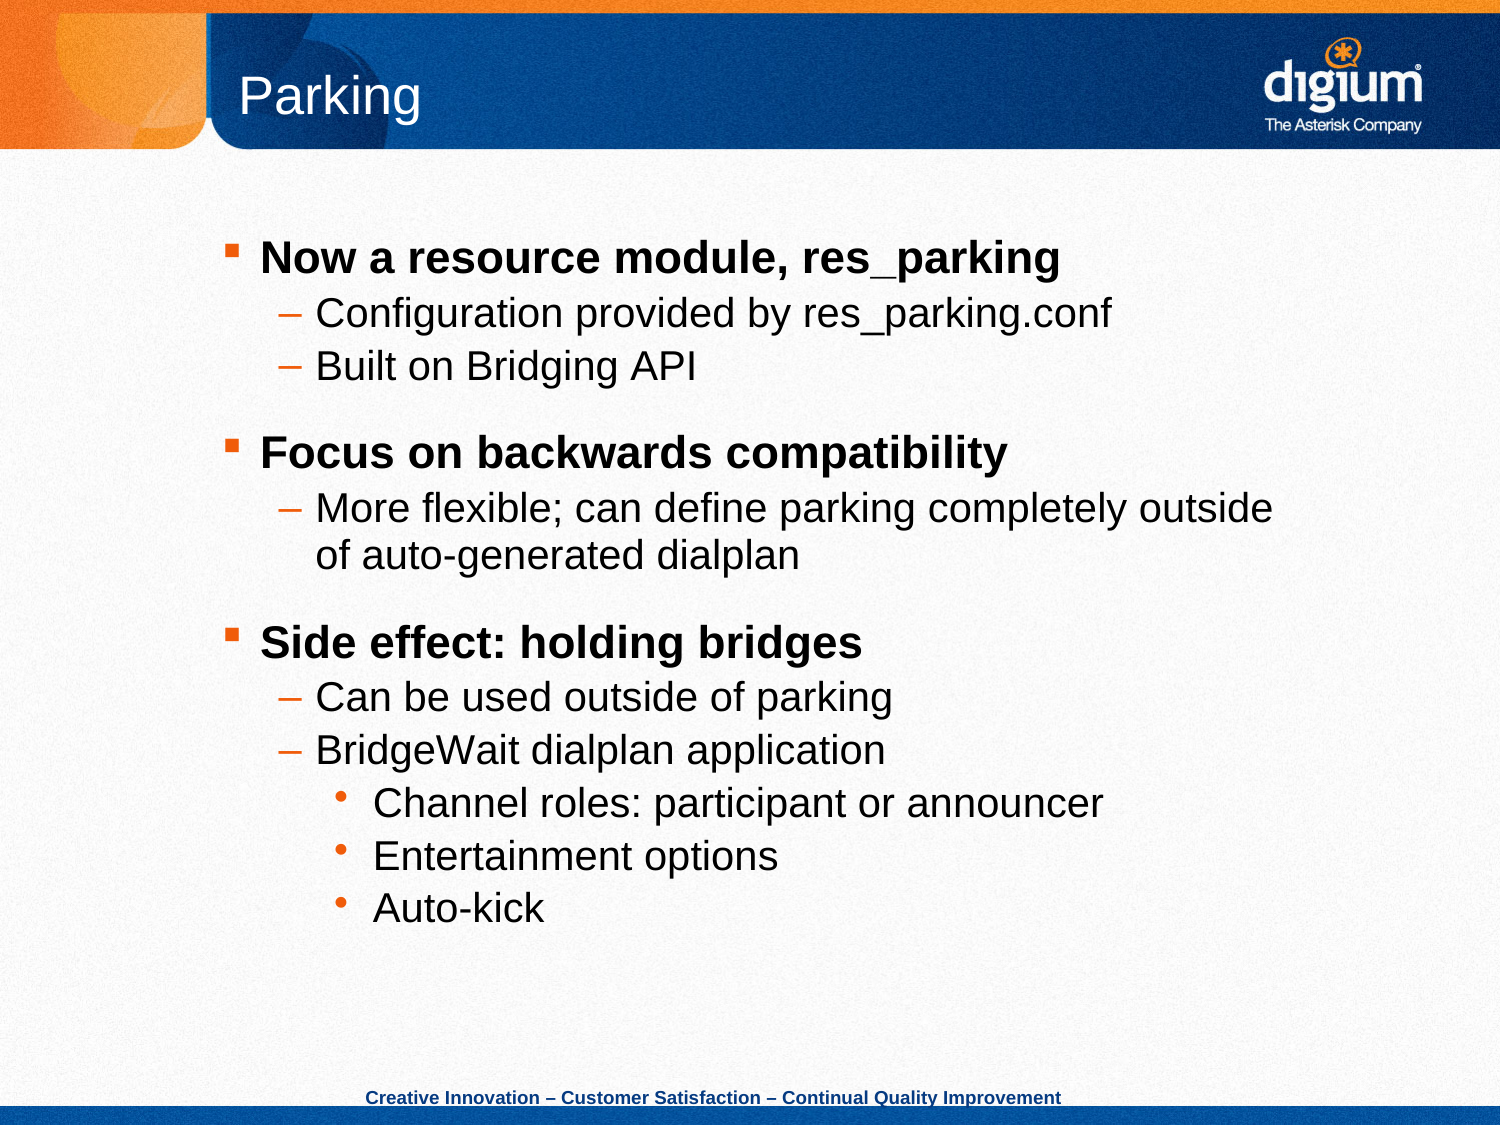

# Parking
Now a resource module, res_parking
Configuration provided by res_parking.conf
Built on Bridging API
Focus on backwards compatibility
More flexible; can define parking completely outside of auto-generated dialplan
Side effect: holding bridges
Can be used outside of parking
BridgeWait dialplan application
Channel roles: participant or announcer
Entertainment options
Auto-kick